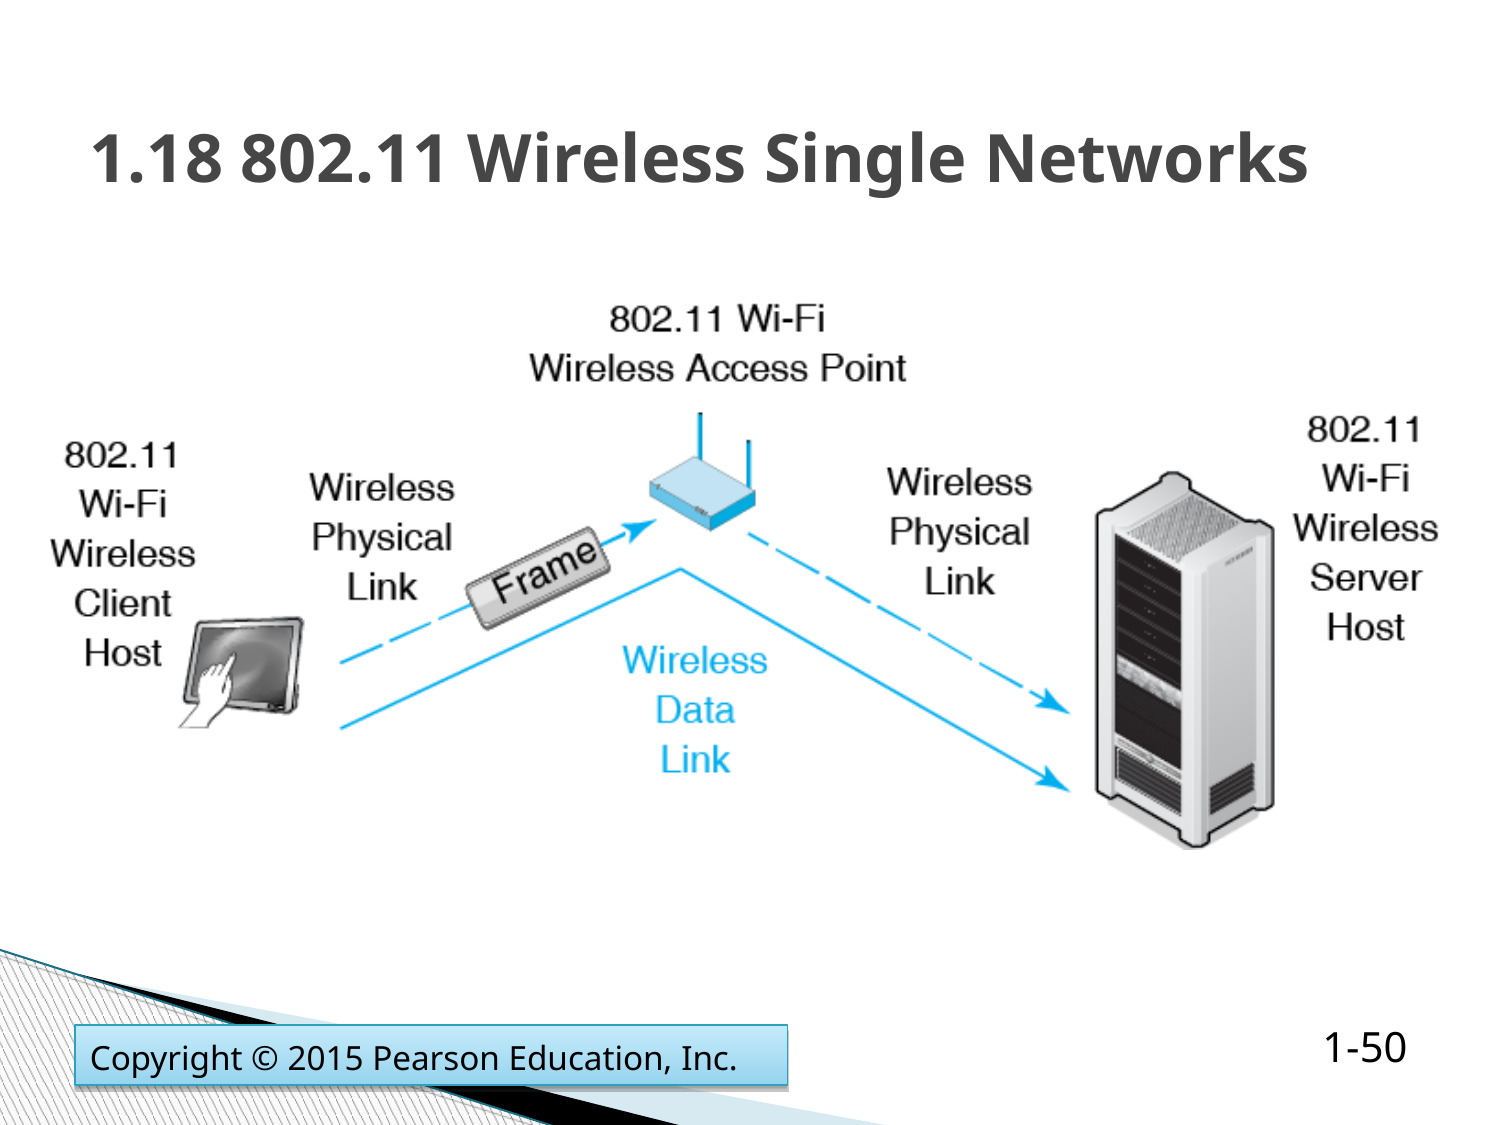

# 1.18 802.11 Wireless Single Networks
Copyright © 2015 Pearson Education, Inc.